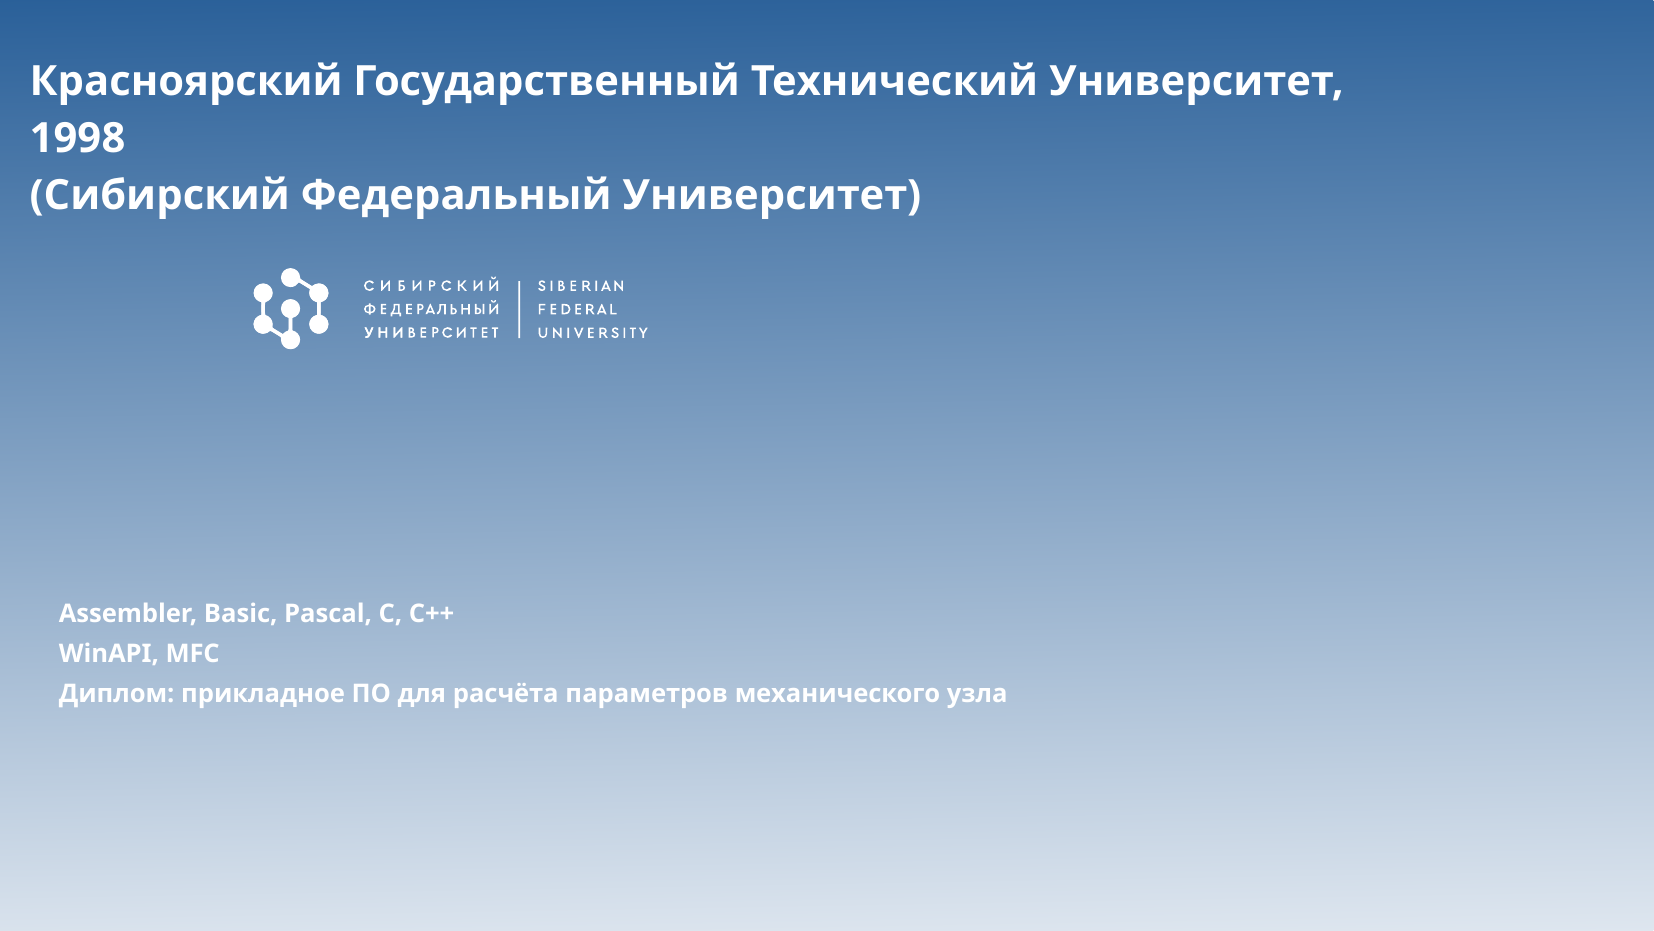

# Красноярский Государственный Технический Университет, 1998 (Сибирский Федеральный Университет)
Assembler, Basic, Pascal, C, C++
WinAPI, MFC
Диплом: прикладное ПО для расчёта параметров механического узла